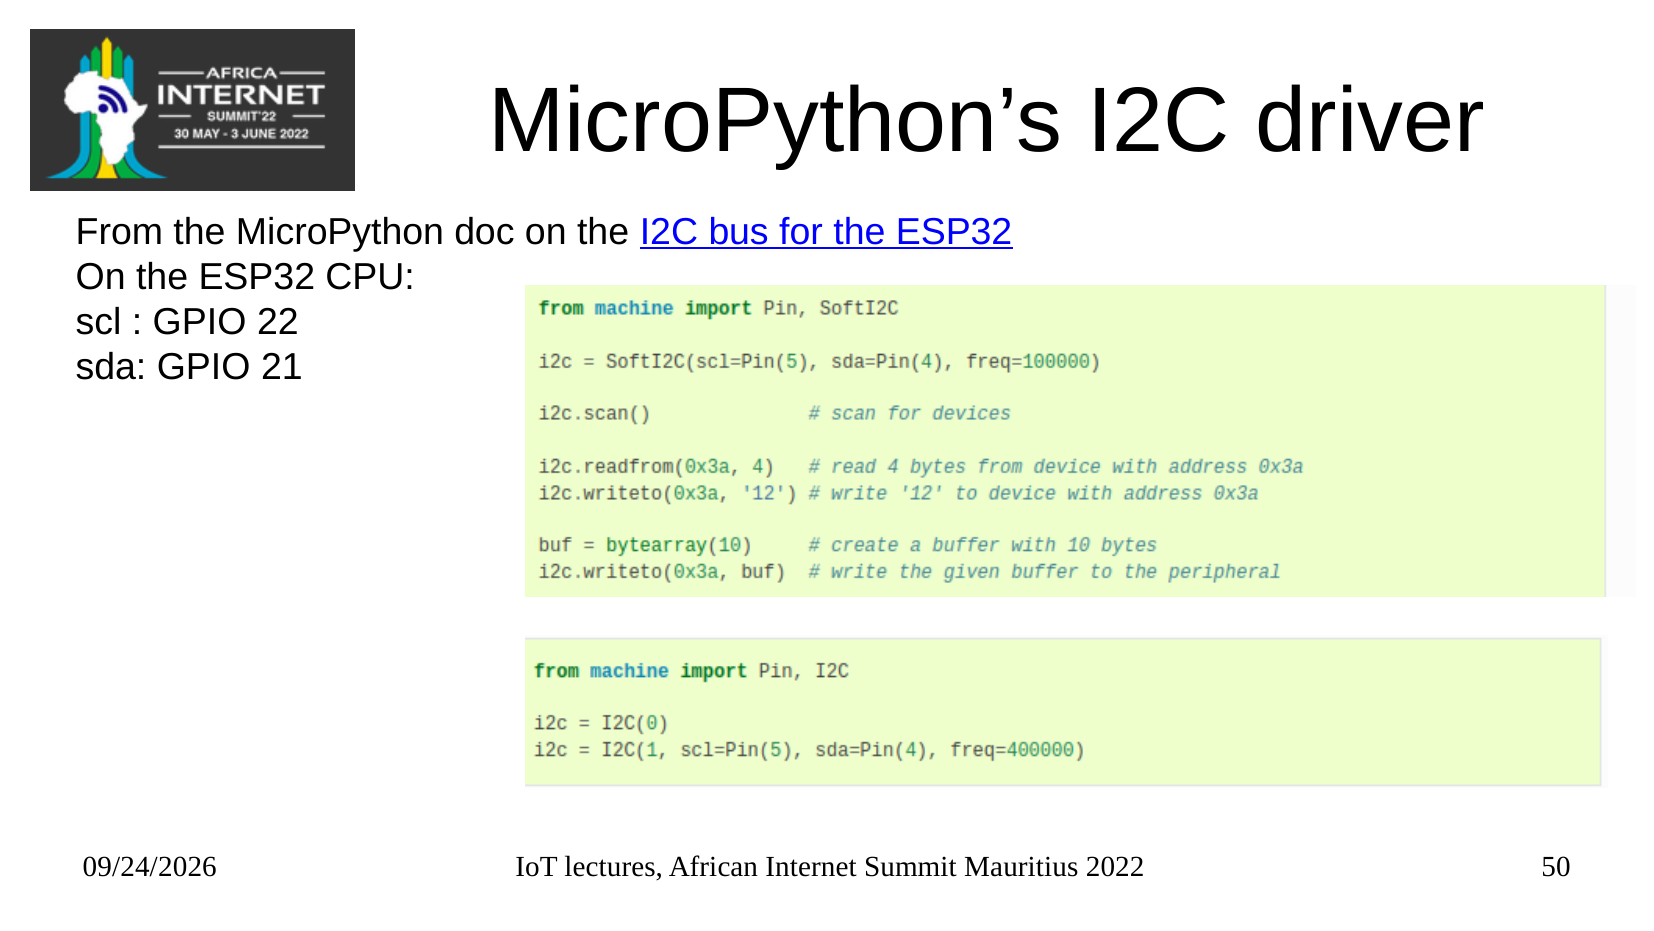

# MicroPython’s I2C driver
From the MicroPython doc on the I2C bus for the ESP32
On the ESP32 CPU:
scl : GPIO 22
sda: GPIO 21
IoT lectures, African Internet Summit Mauritius 2022
50